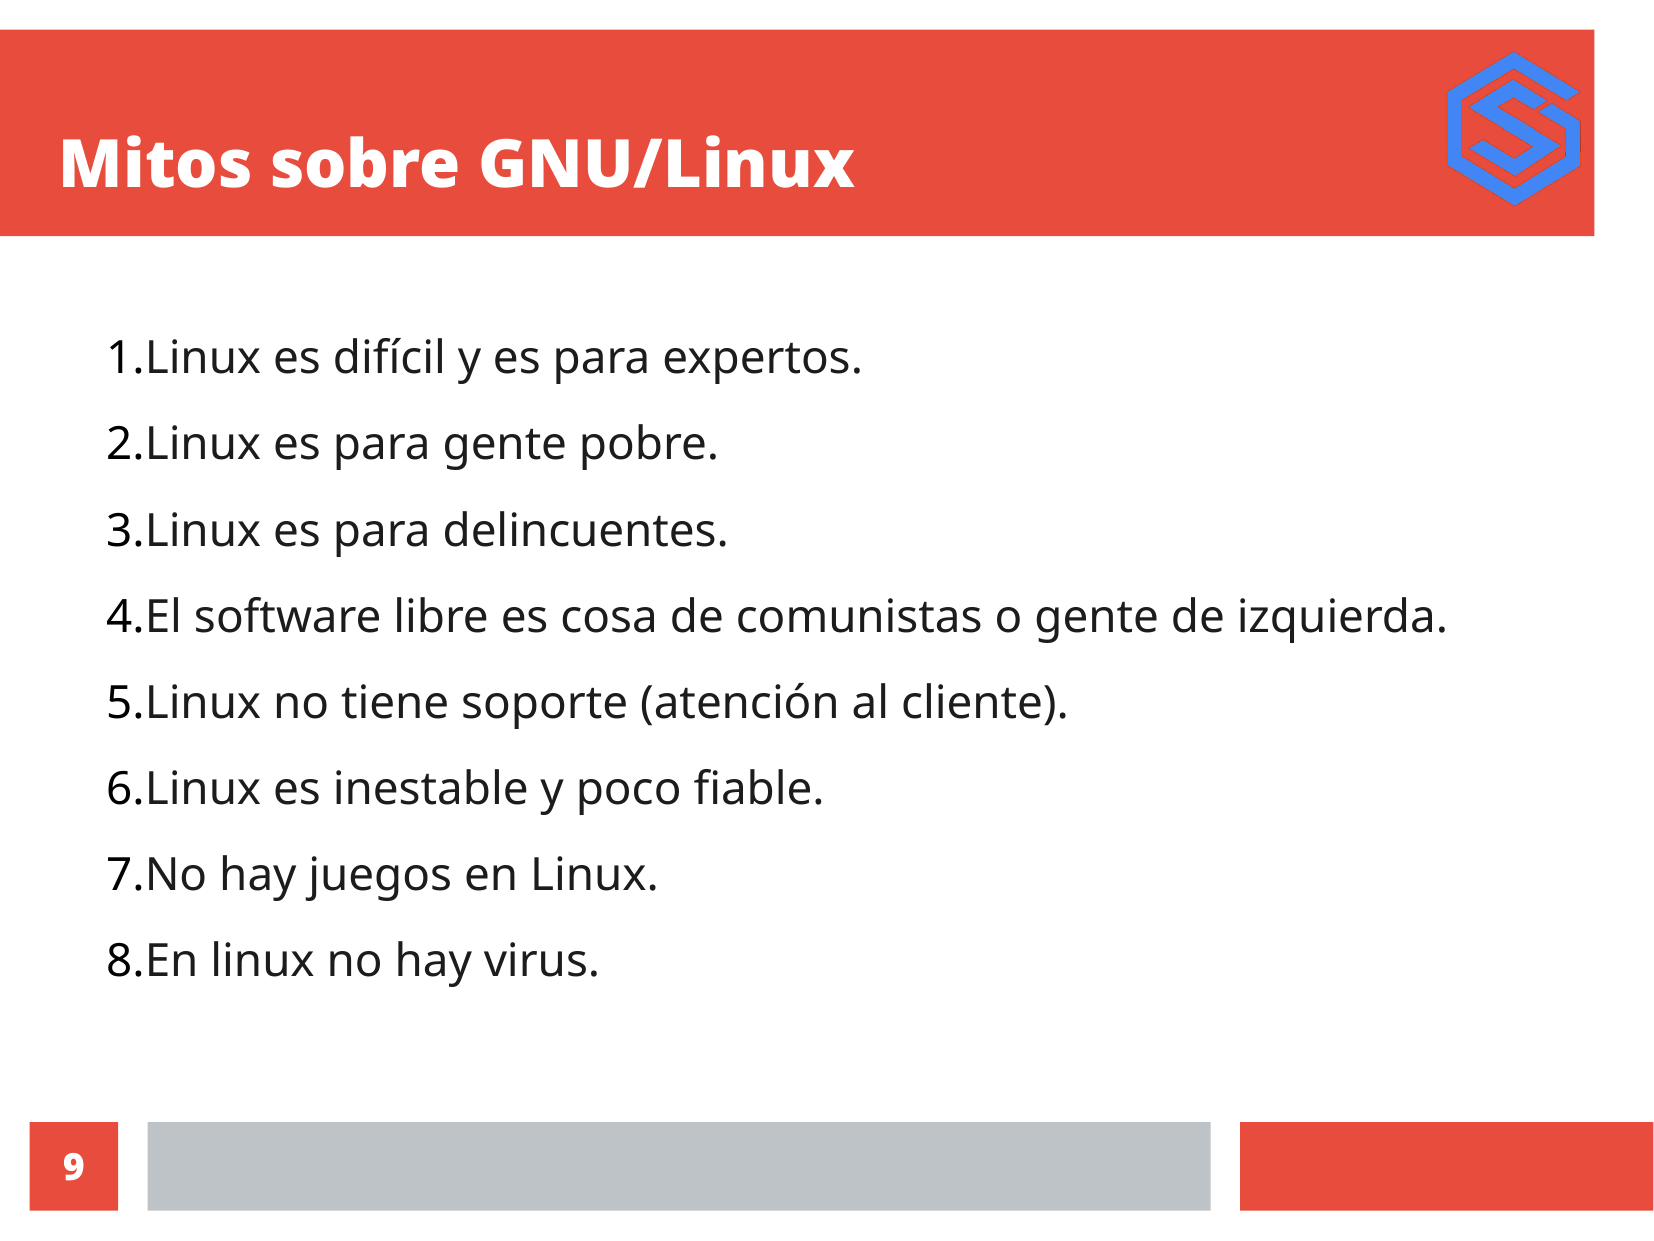

# Mitos sobre GNU/Linux
Linux es difícil y es para expertos.
Linux es para gente pobre.
Linux es para delincuentes.
El software libre es cosa de comunistas o gente de izquierda.
Linux no tiene soporte (atención al cliente).
Linux es inestable y poco fiable.
No hay juegos en Linux.
En linux no hay virus.
9